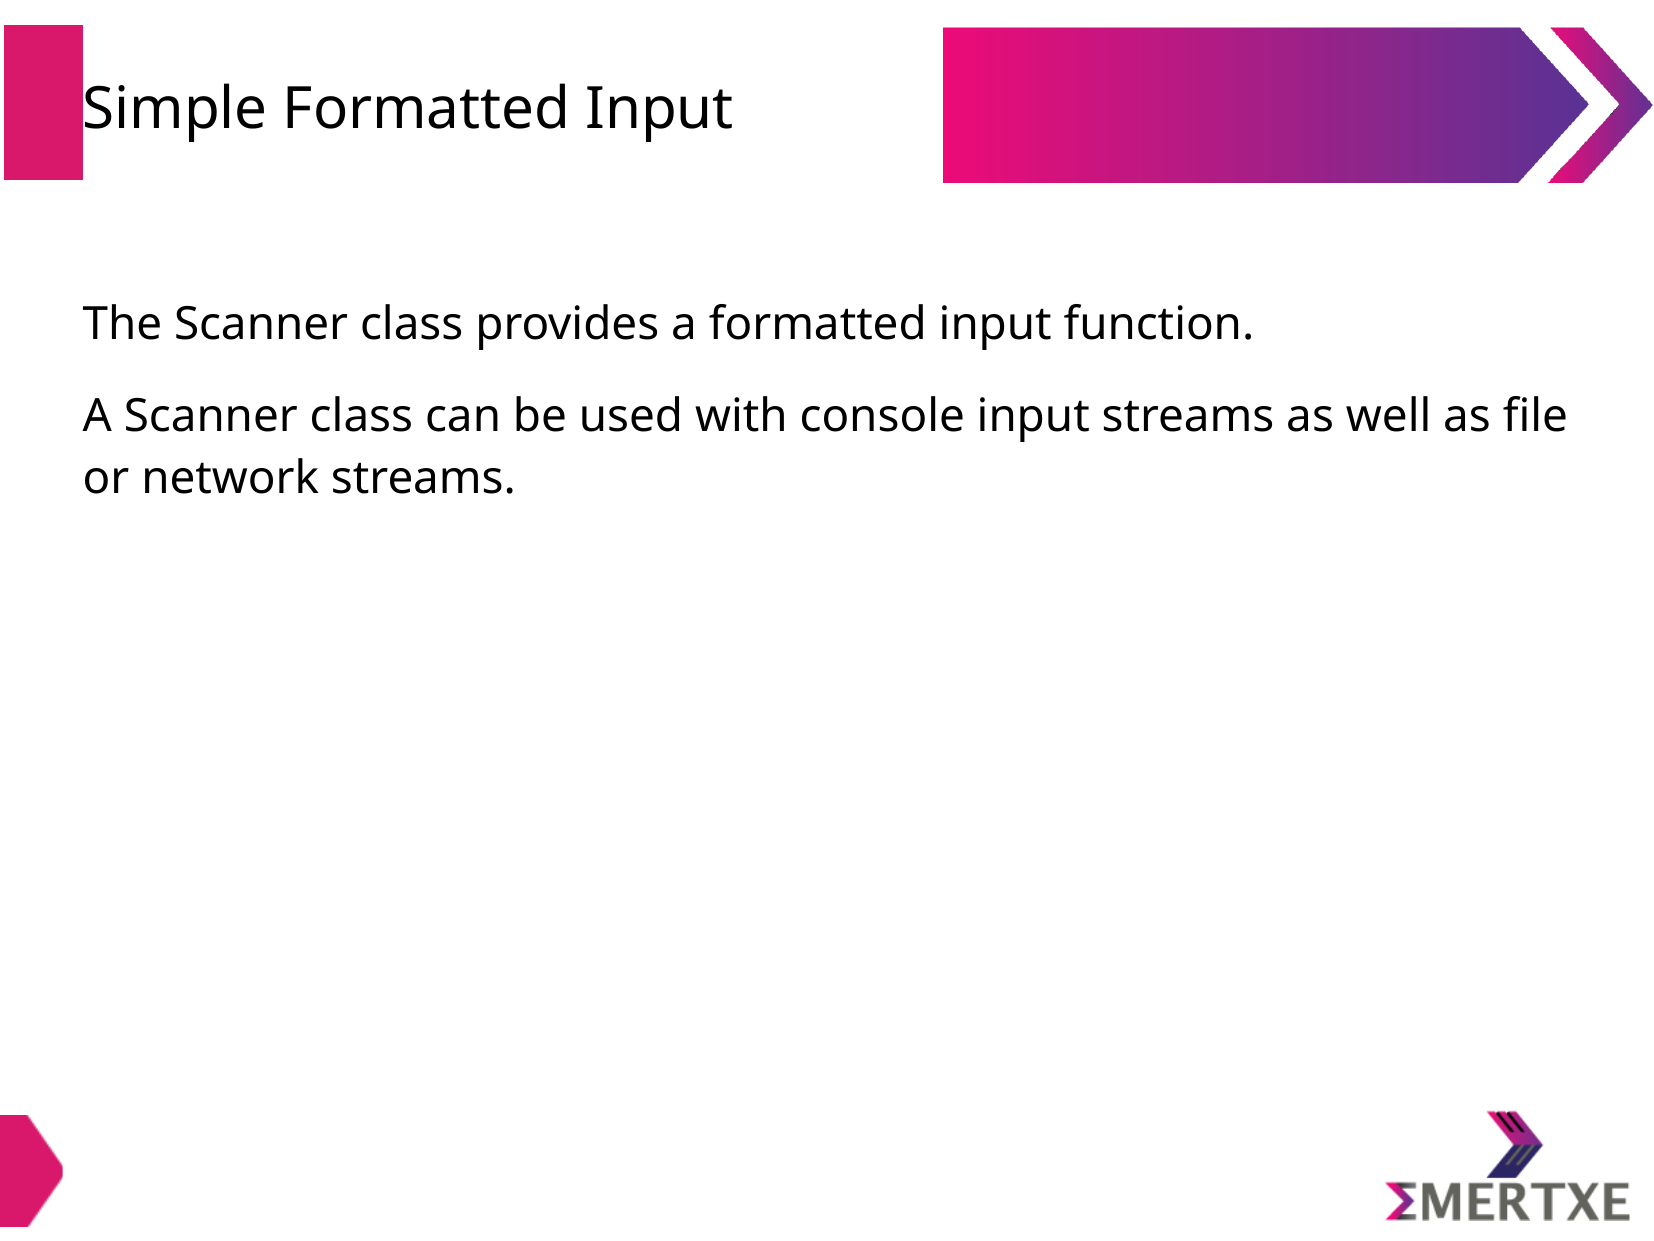

# Simple Formatted Input
The Scanner class provides a formatted input function.
A Scanner class can be used with console input streams as well as file or network streams.